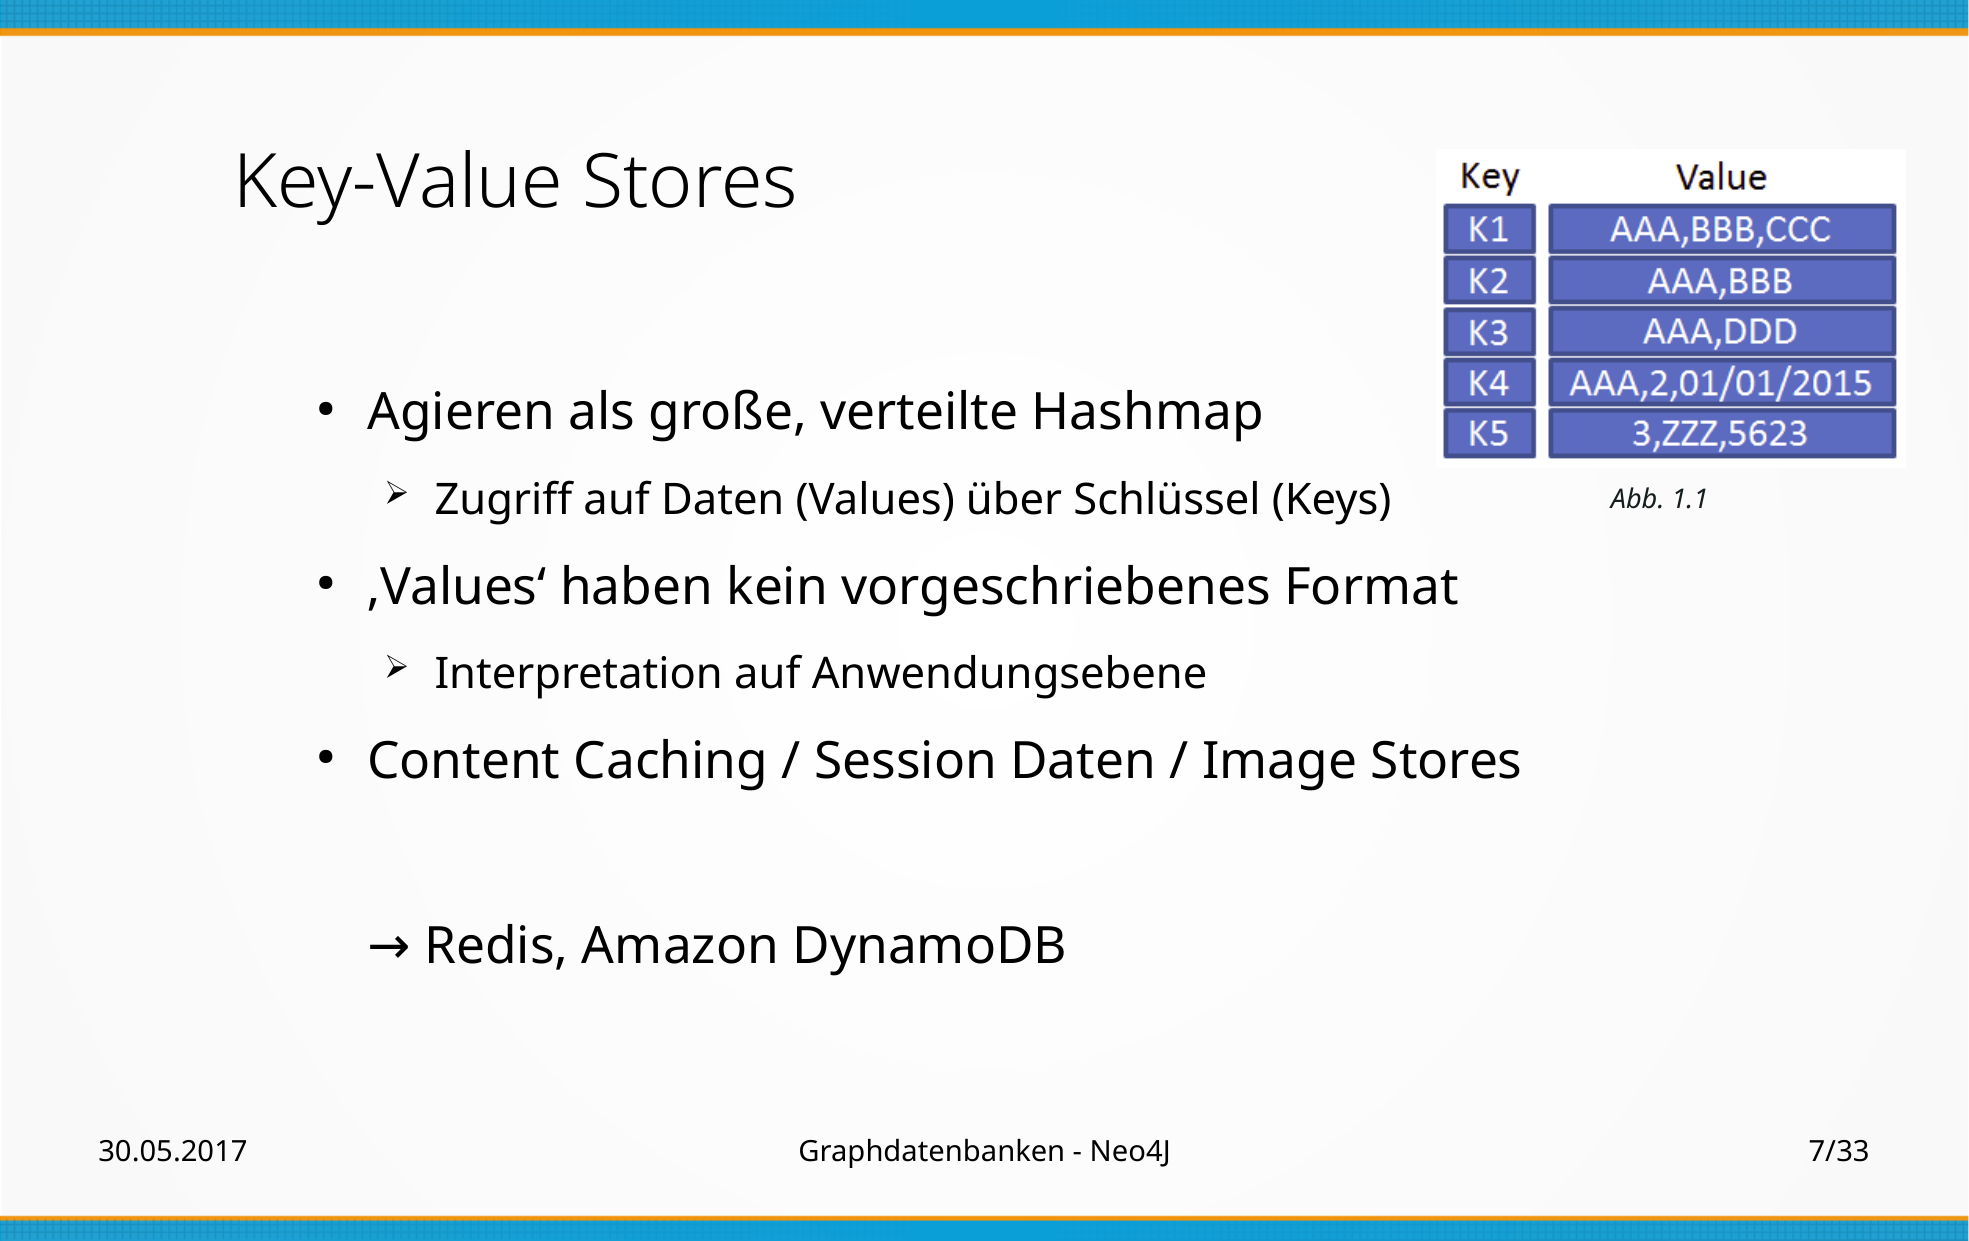

# Key-Value Stores
Agieren als große, verteilte Hashmap
Zugriff auf Daten (Values) über Schlüssel (Keys)
‚Values‘ haben kein vorgeschriebenes Format
Interpretation auf Anwendungsebene
Content Caching / Session Daten / Image Stores
→ Redis, Amazon DynamoDB
Abb. 1.1
30.05.2017
Graphdatenbanken - Neo4J
7